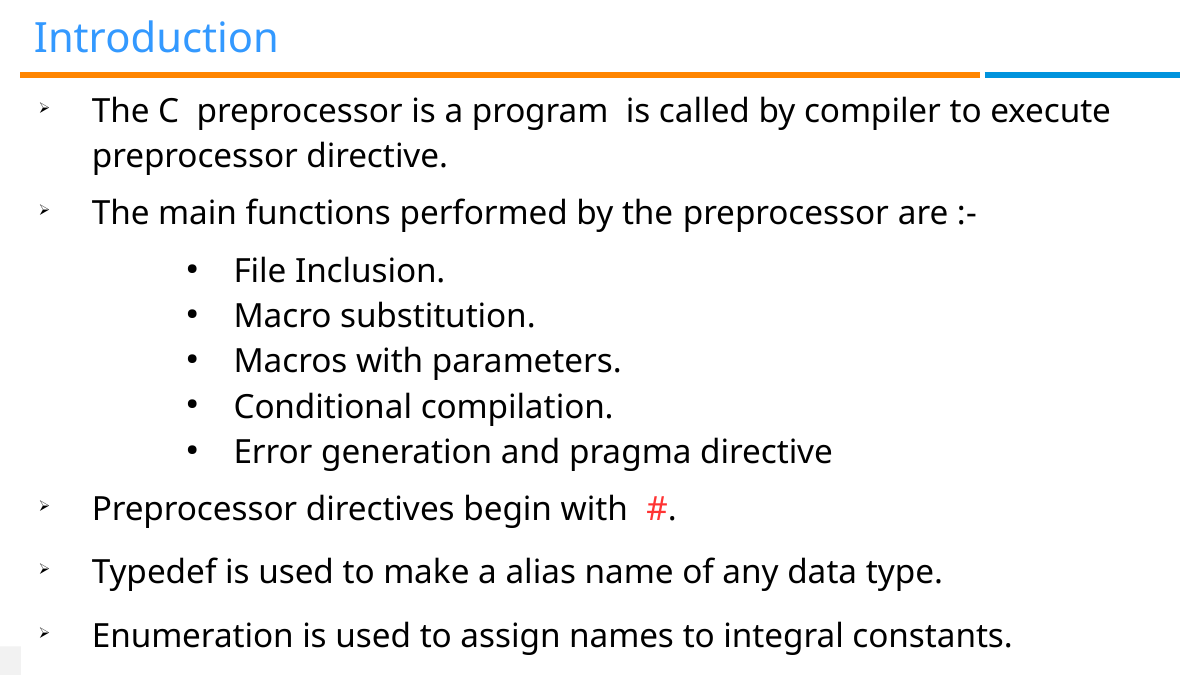

# Introduction
| The C preprocessor is a program is called by compiler to execute preprocessor directive. The main functions performed by the preprocessor are :- File Inclusion. Macro substitution. Macros with parameters. Conditional compilation. Error generation and pragma directive Preprocessor directives begin with #. Typedef is used to make a alias name of any data type. Enumeration is used to assign names to integral constants. |
| --- |